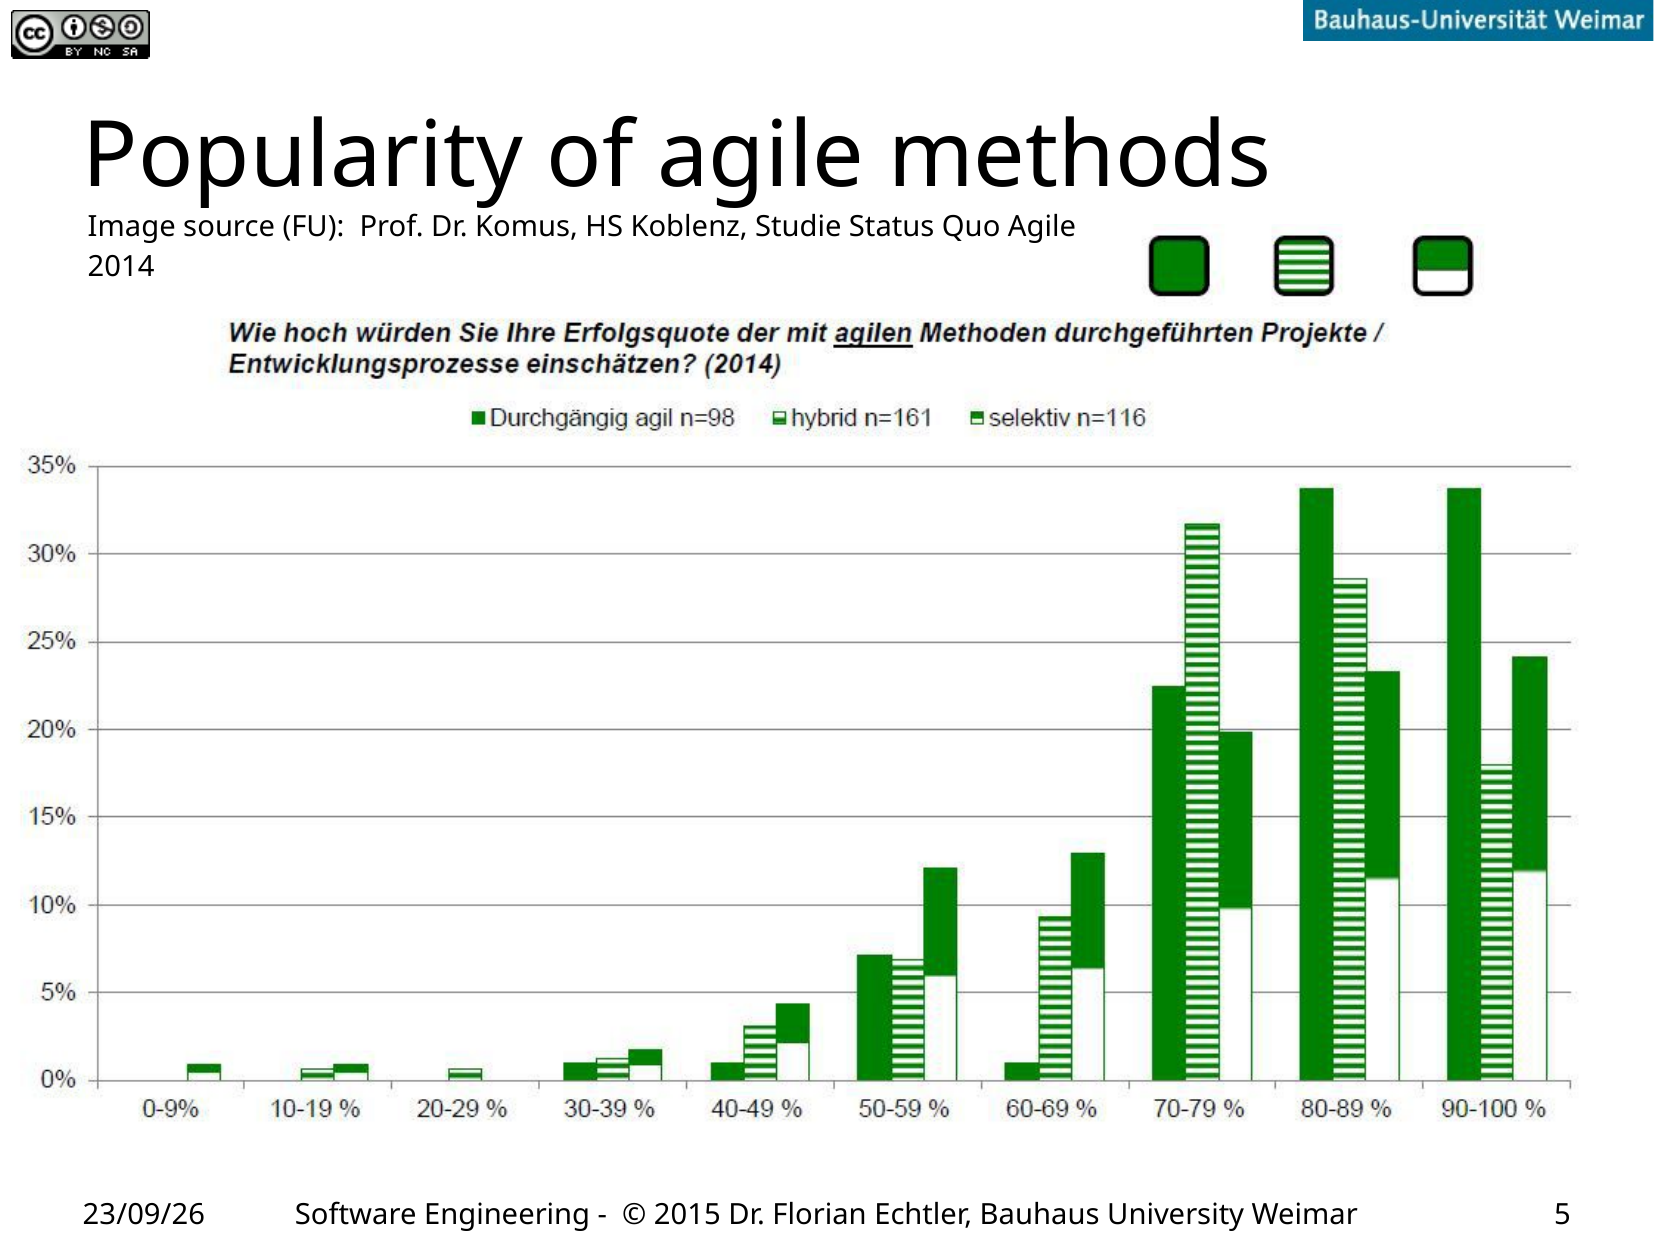

# Popularity of agile methods
Image source (FU): Prof. Dr. Komus, HS Koblenz, Studie Status Quo Agile 2014
Software Engineering - © 2015 Dr. Florian Echtler, Bauhaus University Weimar
5